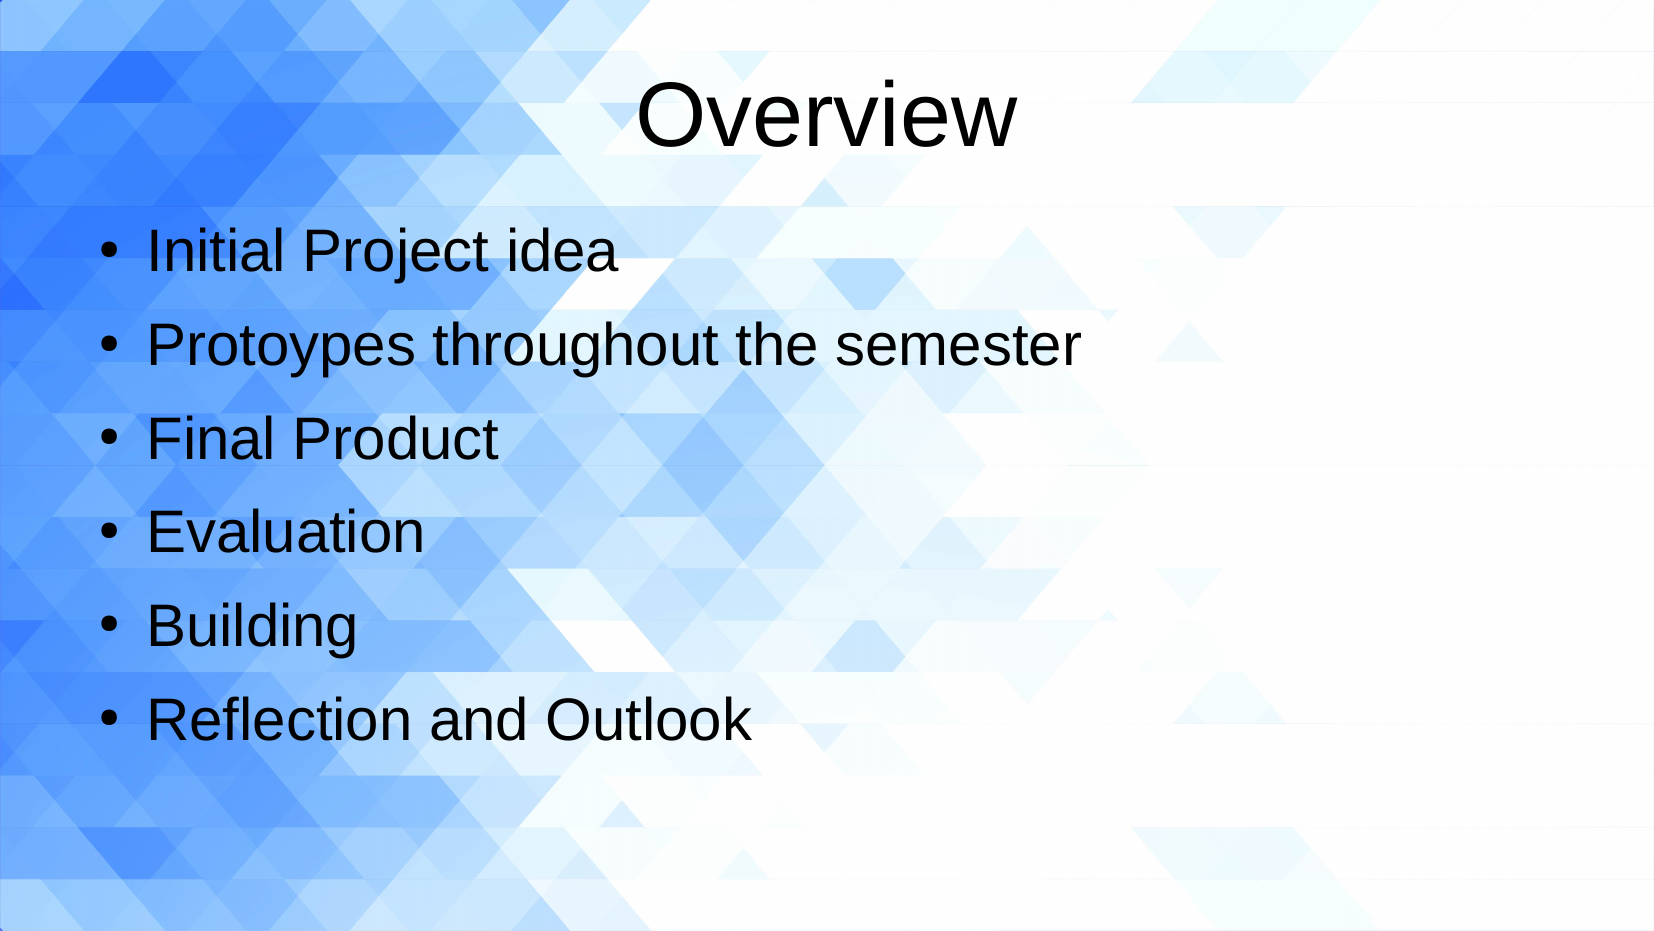

# Overview
Initial Project idea
Protoypes throughout the semester
Final Product
Evaluation
Building
Reflection and Outlook